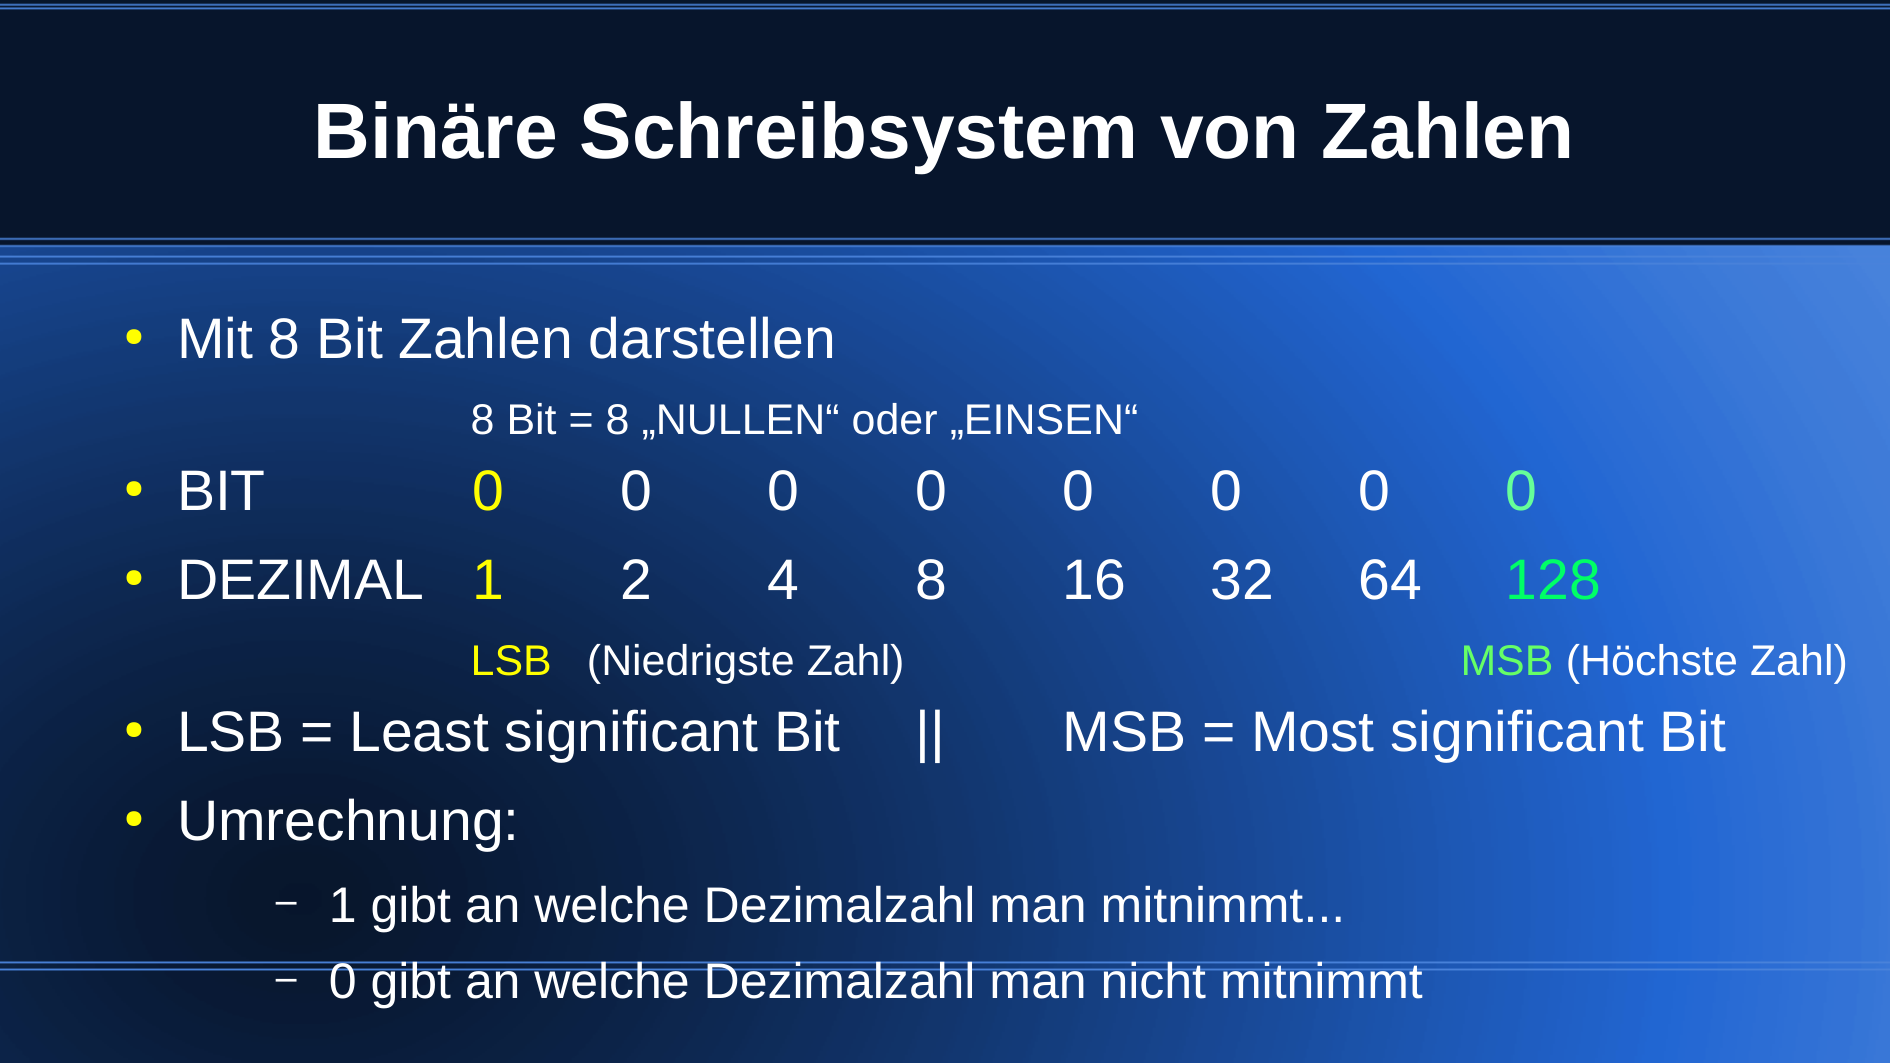

# Binäre Schreibsystem von Zahlen
Mit 8 Bit Zahlen darstellen
8 Bit = 8 „NULLEN“ oder „EINSEN“
BIT			0		0		0		0		0		0		0		0
DEZIMAL	1		2		4		8		16		32		64		128
LSB	 (Niedrigste Zahl)								MSB (Höchste Zahl)
LSB = Least significant Bit 	||		MSB = Most significant Bit
Umrechnung:
1 gibt an welche Dezimalzahl man mitnimmt...
0 gibt an welche Dezimalzahl man nicht mitnimmt